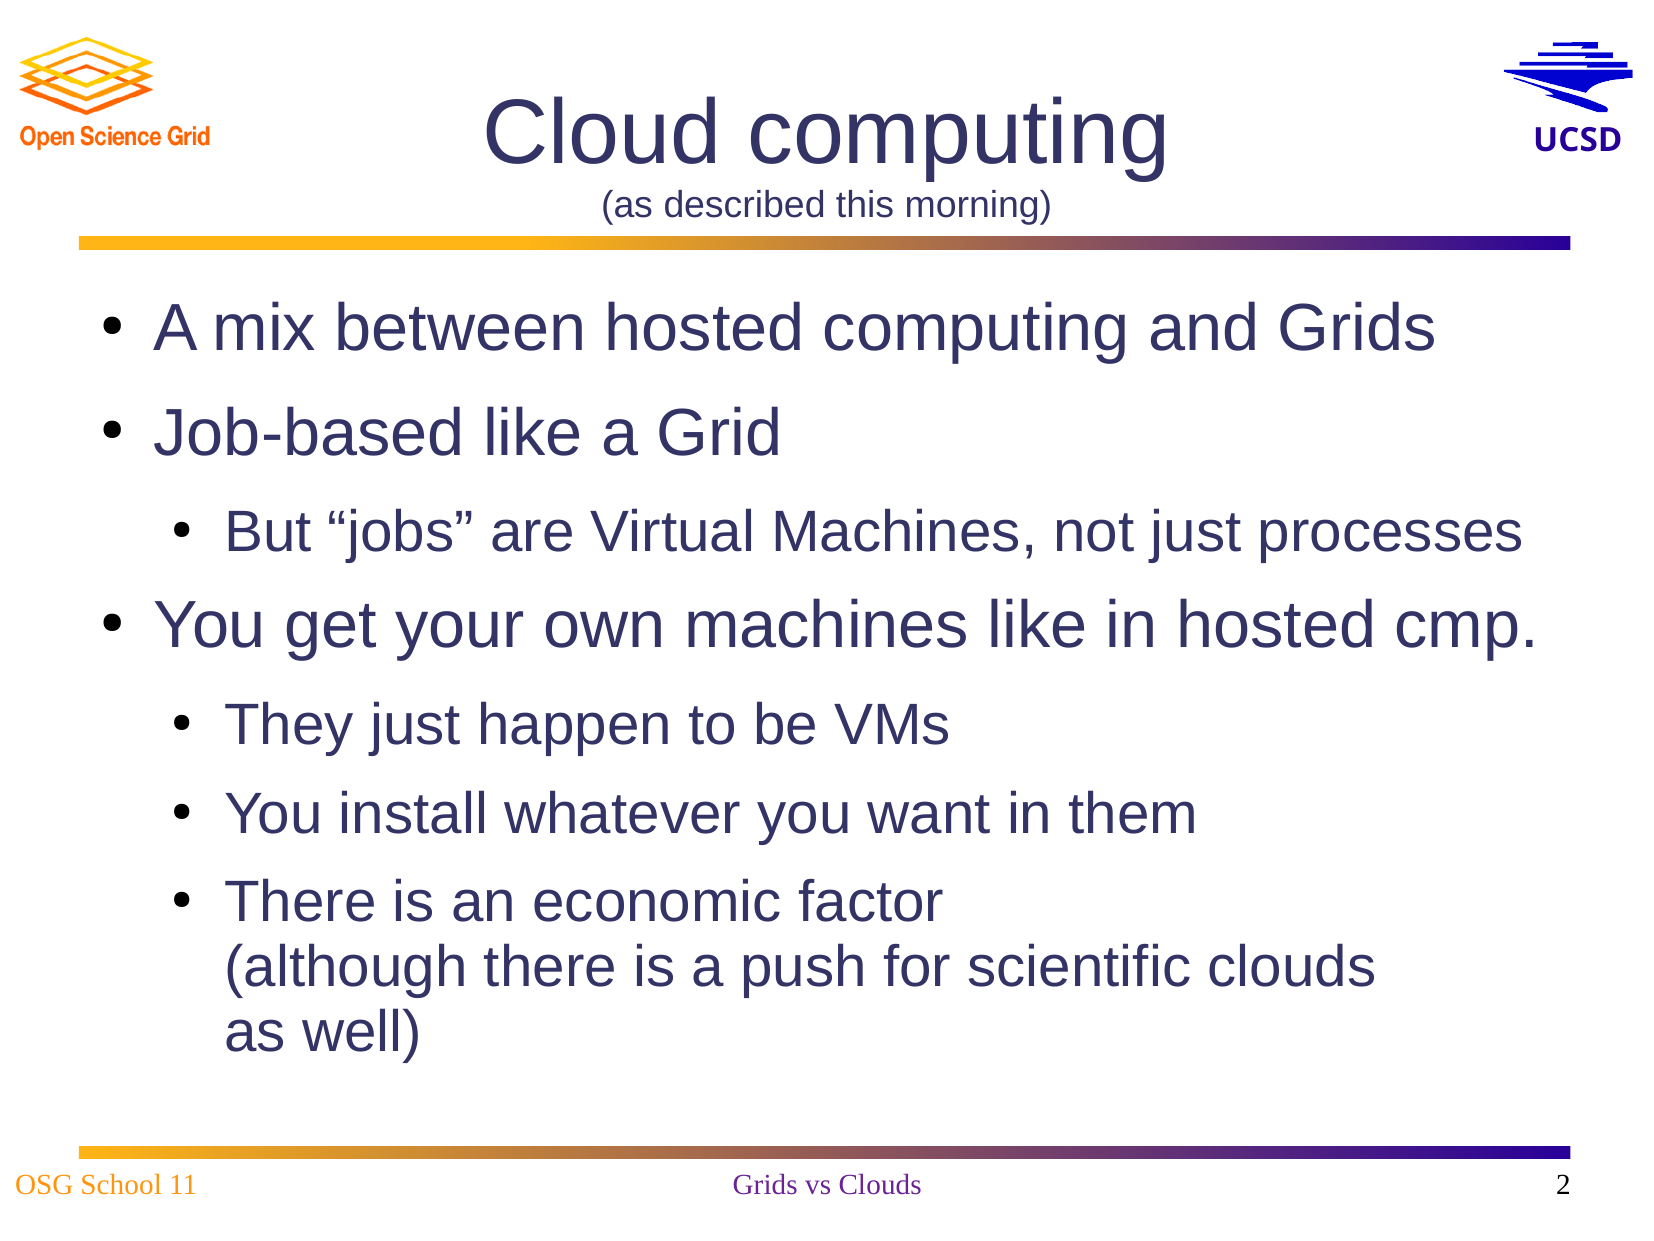

# Cloud computing (as described this morning)
A mix between hosted computing and Grids
Job-based like a Grid
But “jobs” are Virtual Machines, not just processes
You get your own machines like in hosted cmp.
They just happen to be VMs
You install whatever you want in them
There is an economic factor
(although there is a push for scientific clouds
as well)
OSG School 11
Grids vs Clouds
2